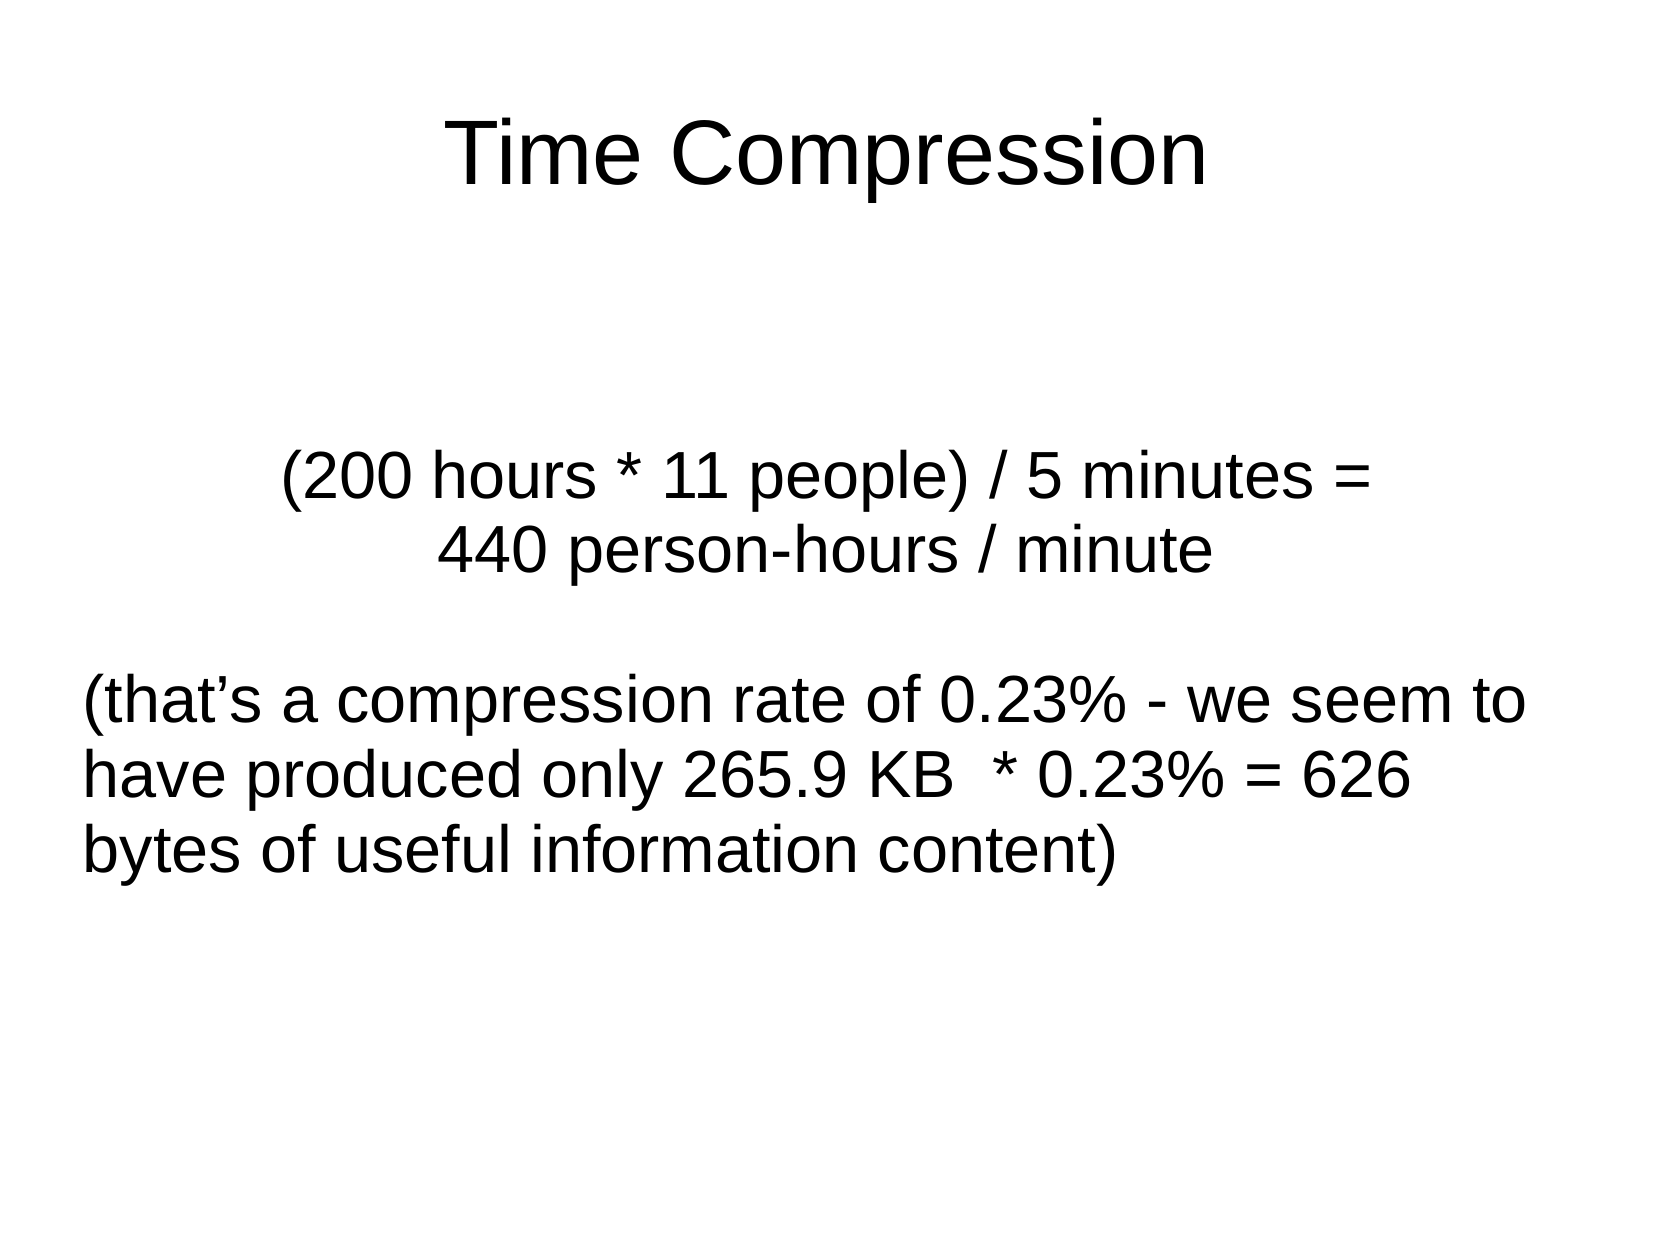

# Time Compression
(200 hours * 11 people) / 5 minutes =
440 person-hours / minute
(that’s a compression rate of 0.23% - we seem to have produced only 265.9 KB * 0.23% = 626 bytes of useful information content)